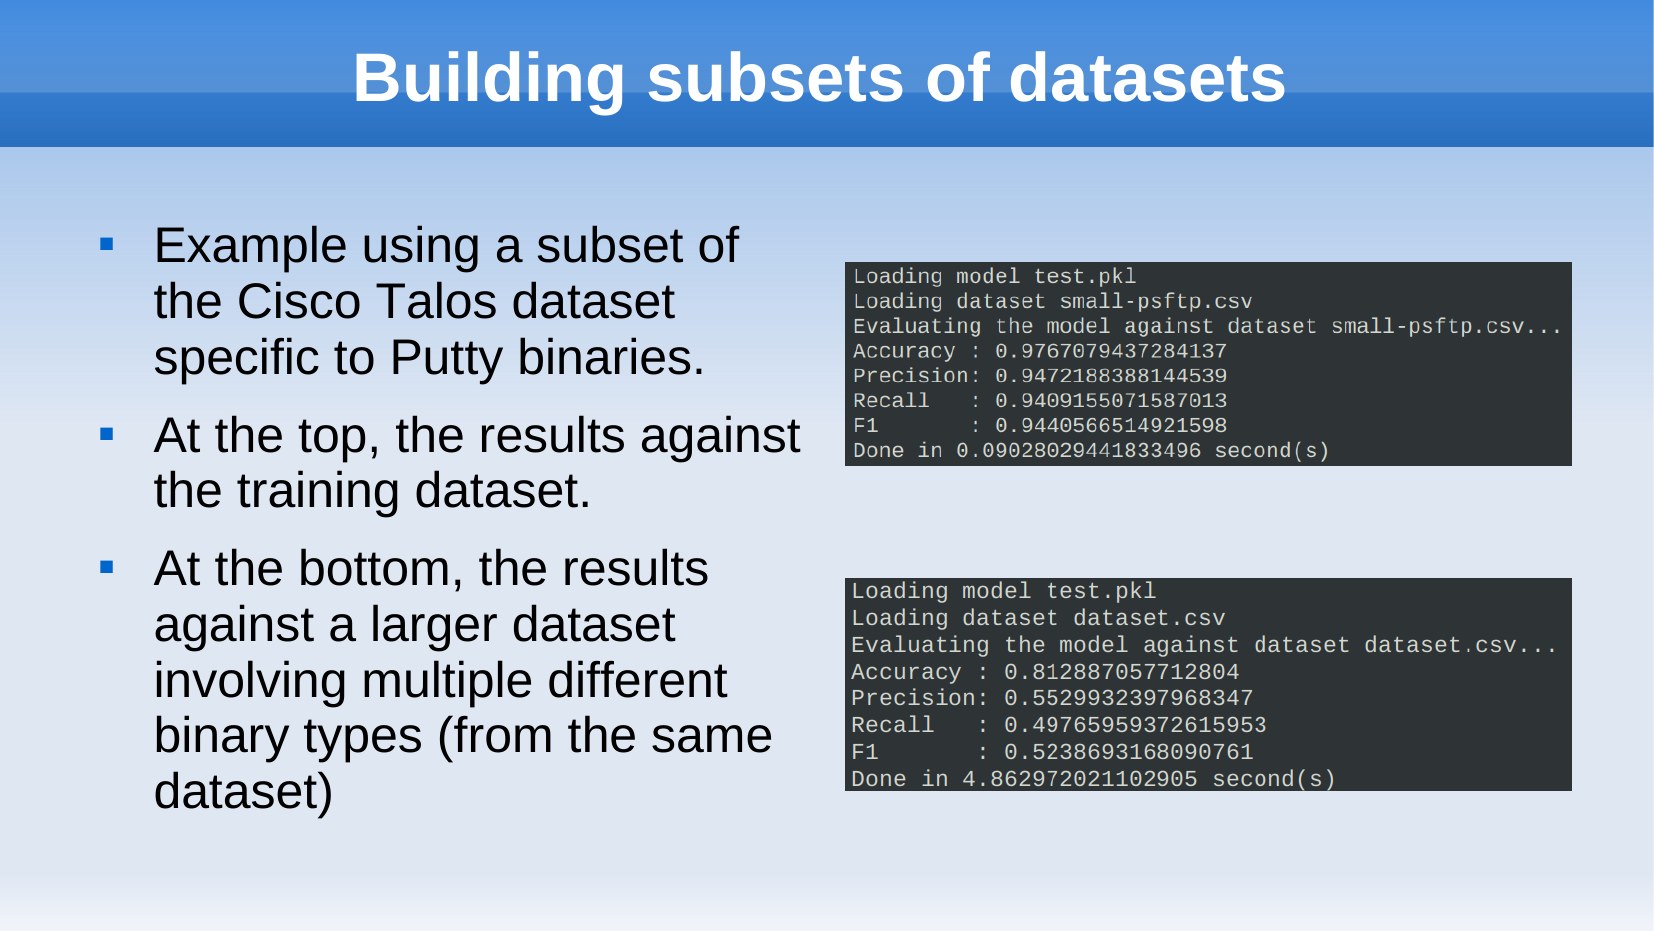

# Building subsets of datasets
Example using a subset of the Cisco Talos dataset specific to Putty binaries.
At the top, the results against the training dataset.
At the bottom, the results against a larger dataset involving multiple different binary types (from the same dataset)